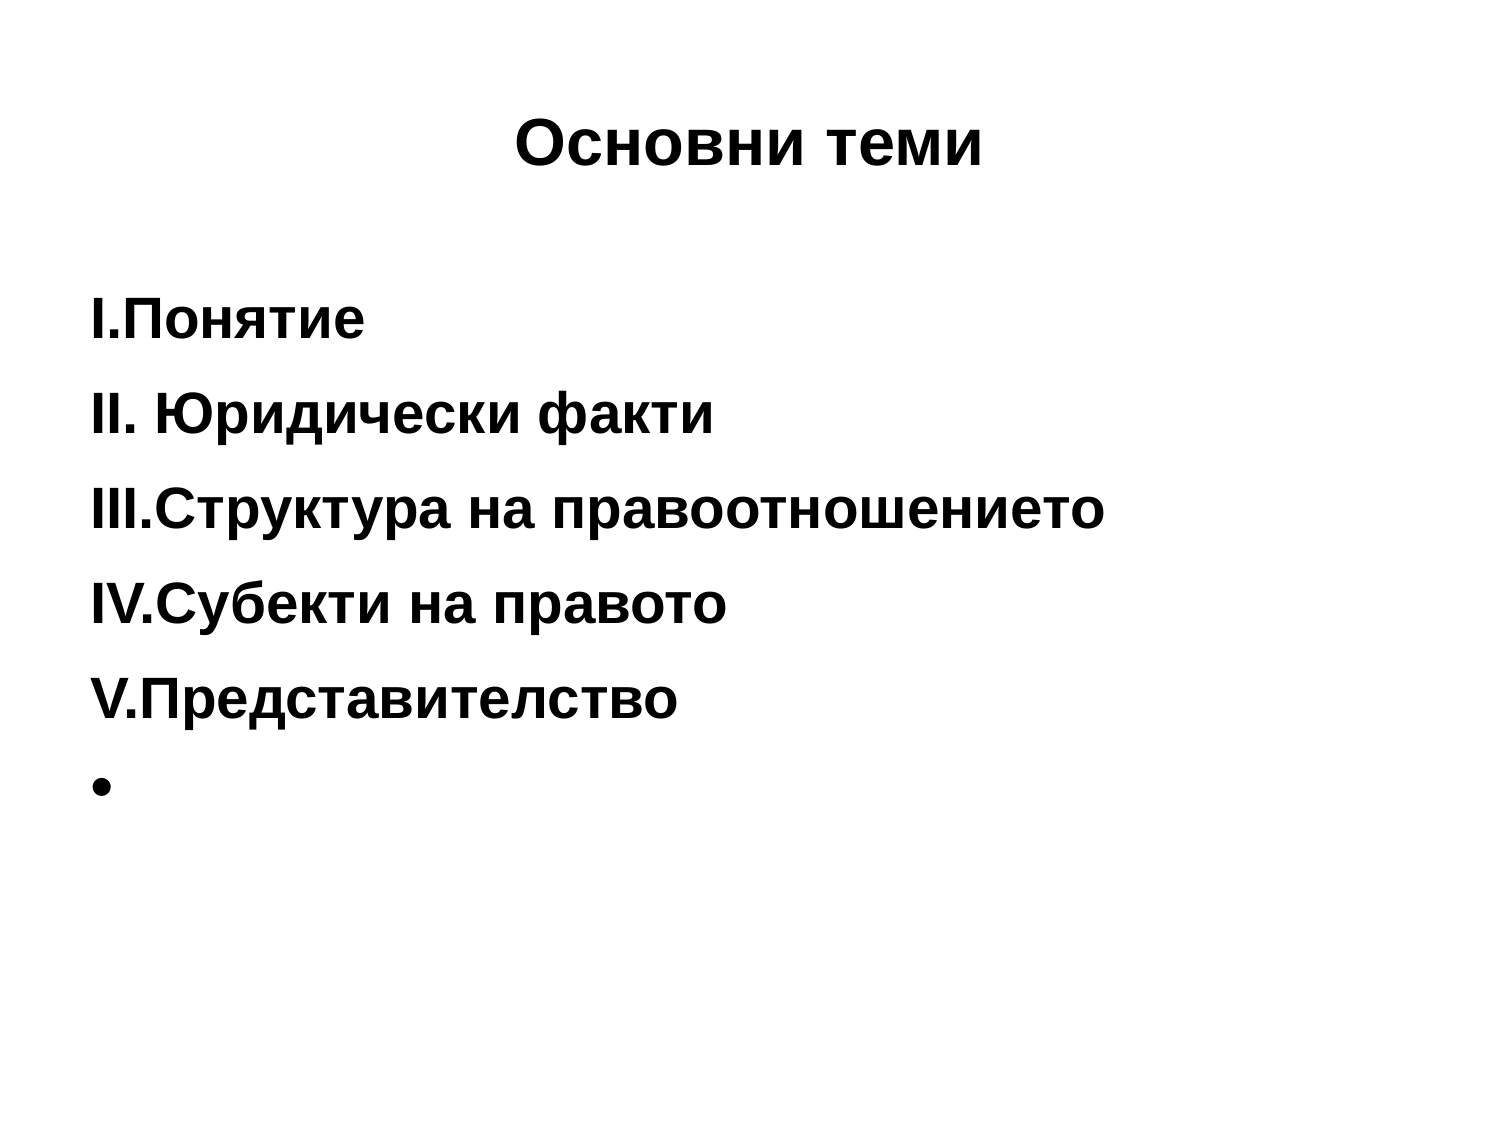

# Основни теми
І.Понятие
ІІ. Юридически факти
ІІІ.Структура на правоотношението
ІV.Субекти на правото
V.Представителство